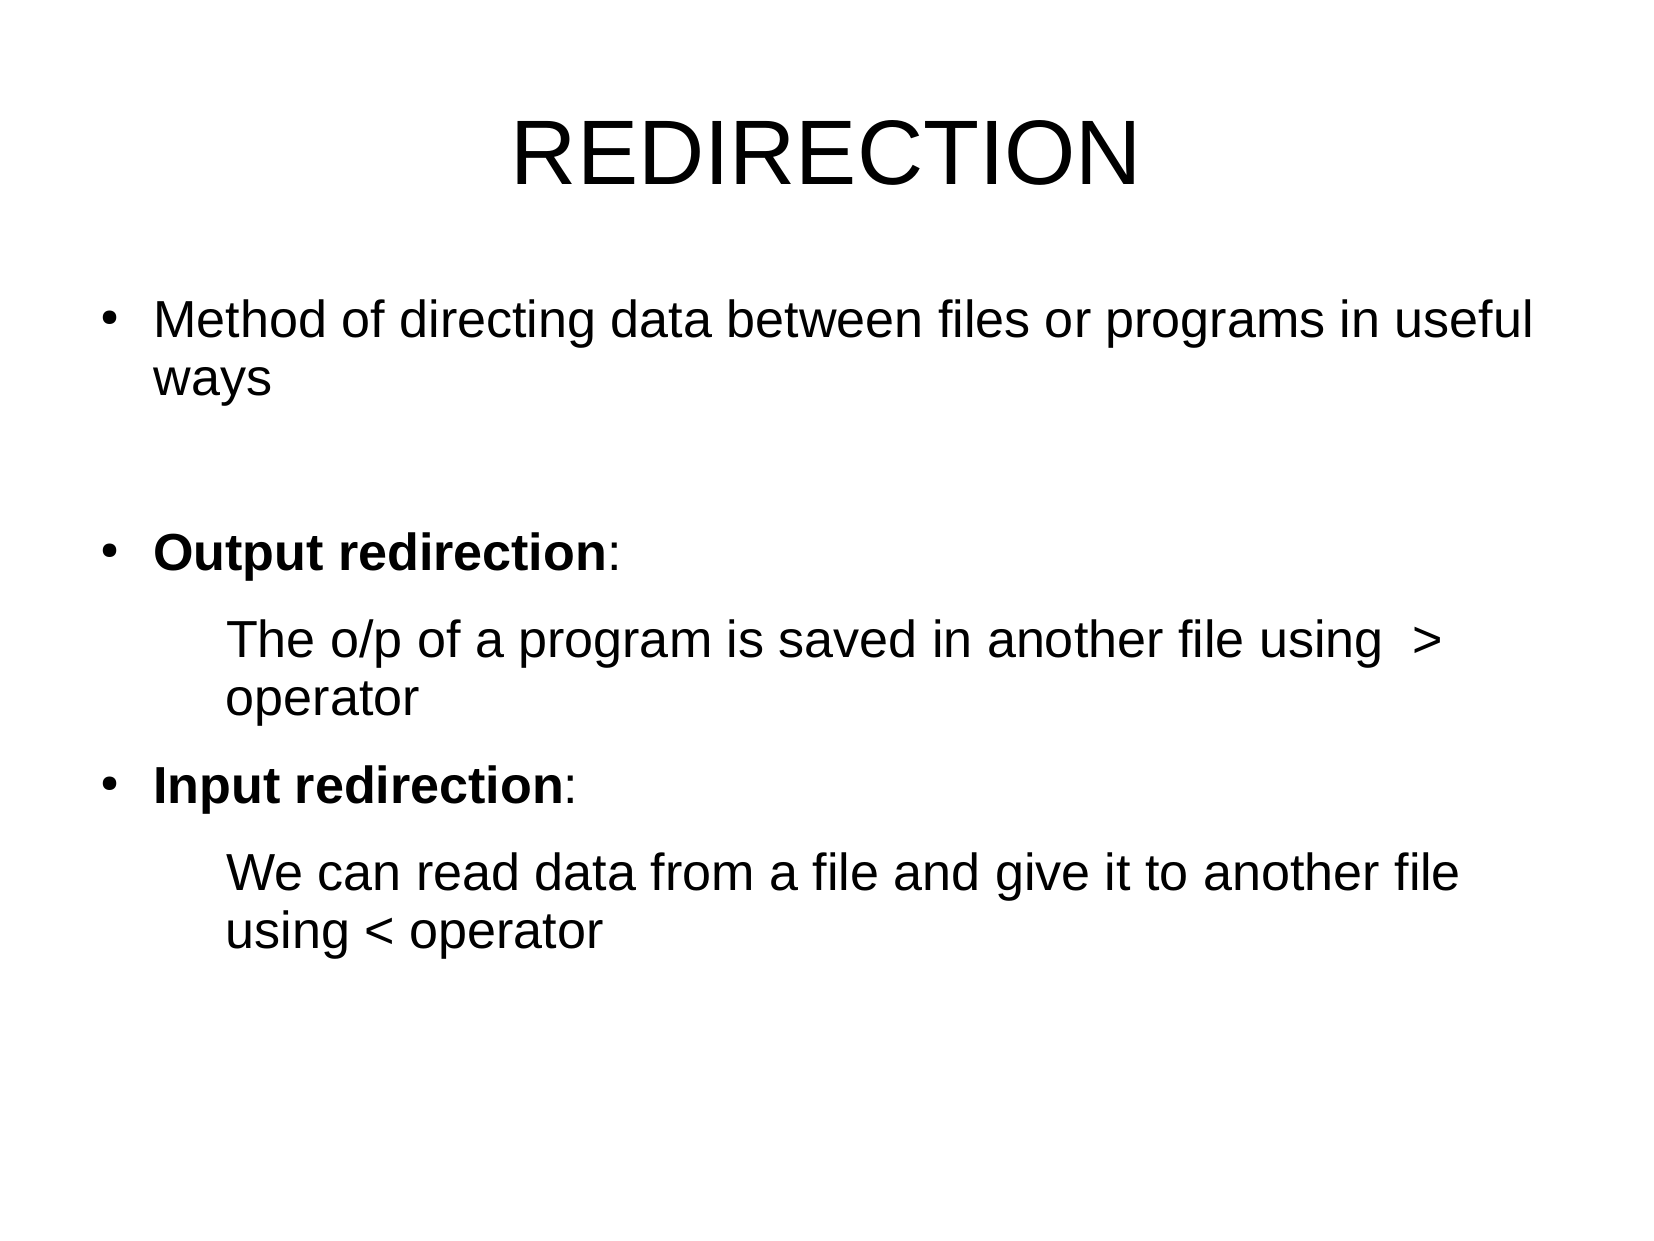

# REDIRECTION
Method of directing data between files or programs in useful ways
Output redirection:
 The o/p of a program is saved in another file using > operator
Input redirection:
 We can read data from a file and give it to another file using < operator